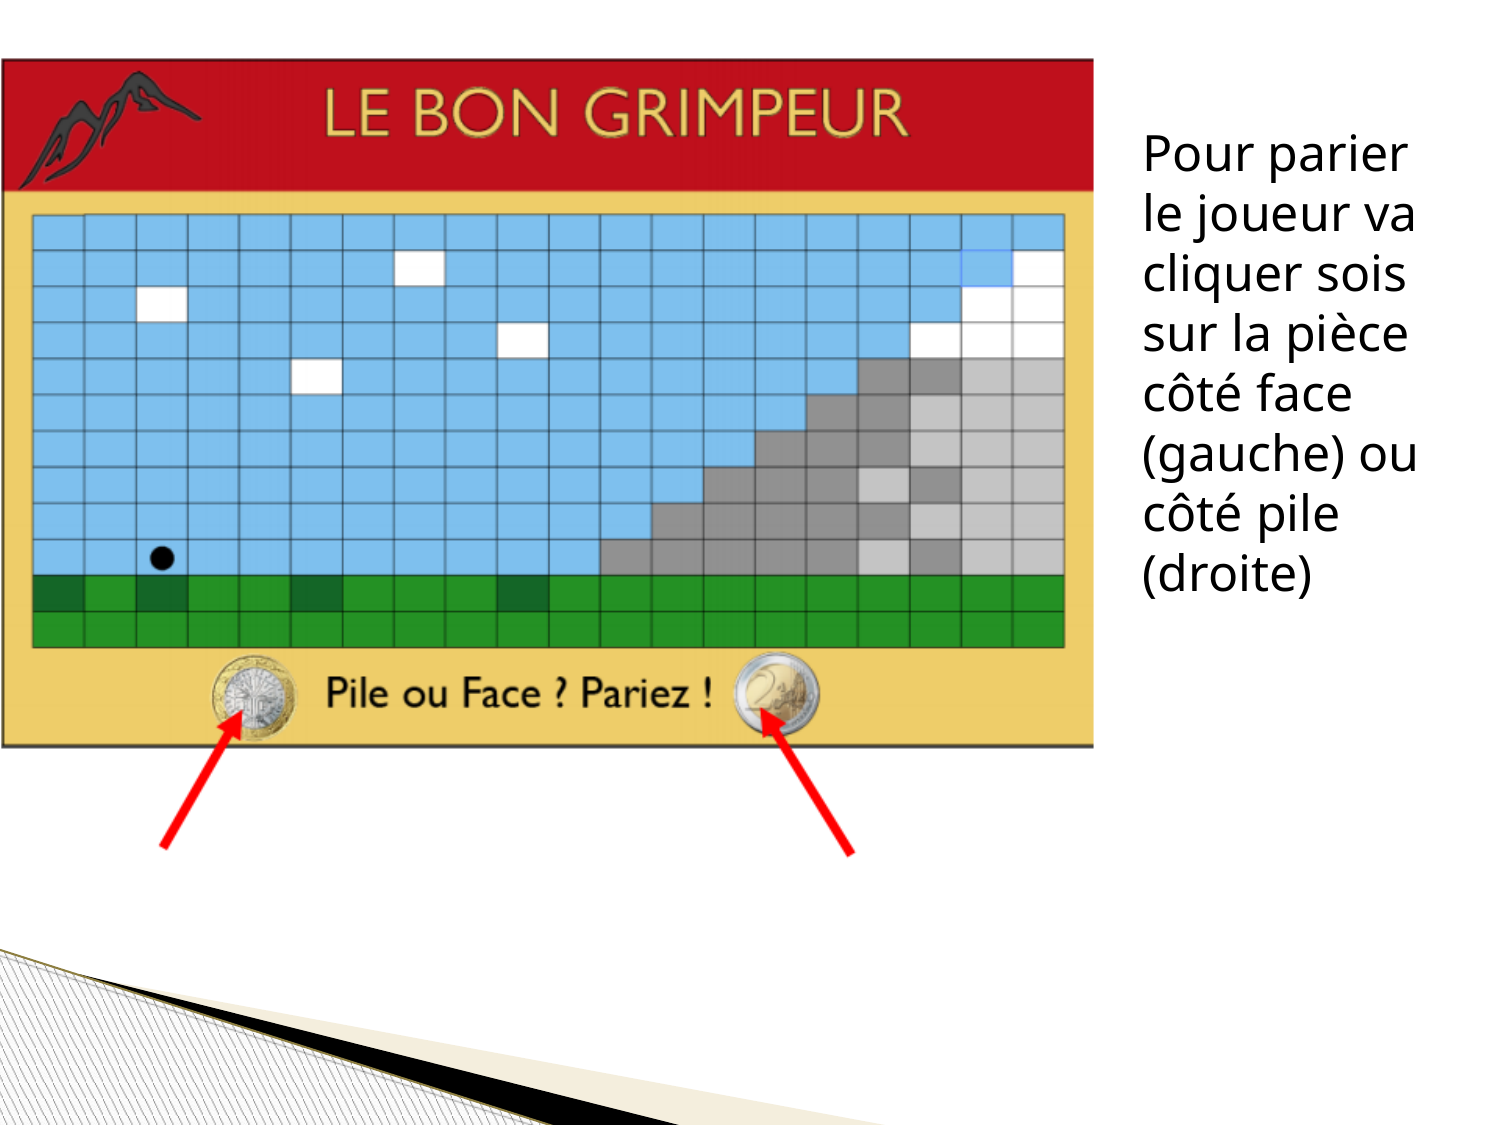

Pour parier le joueur va cliquer sois sur la pièce côté face (gauche) ou côté pile (droite)